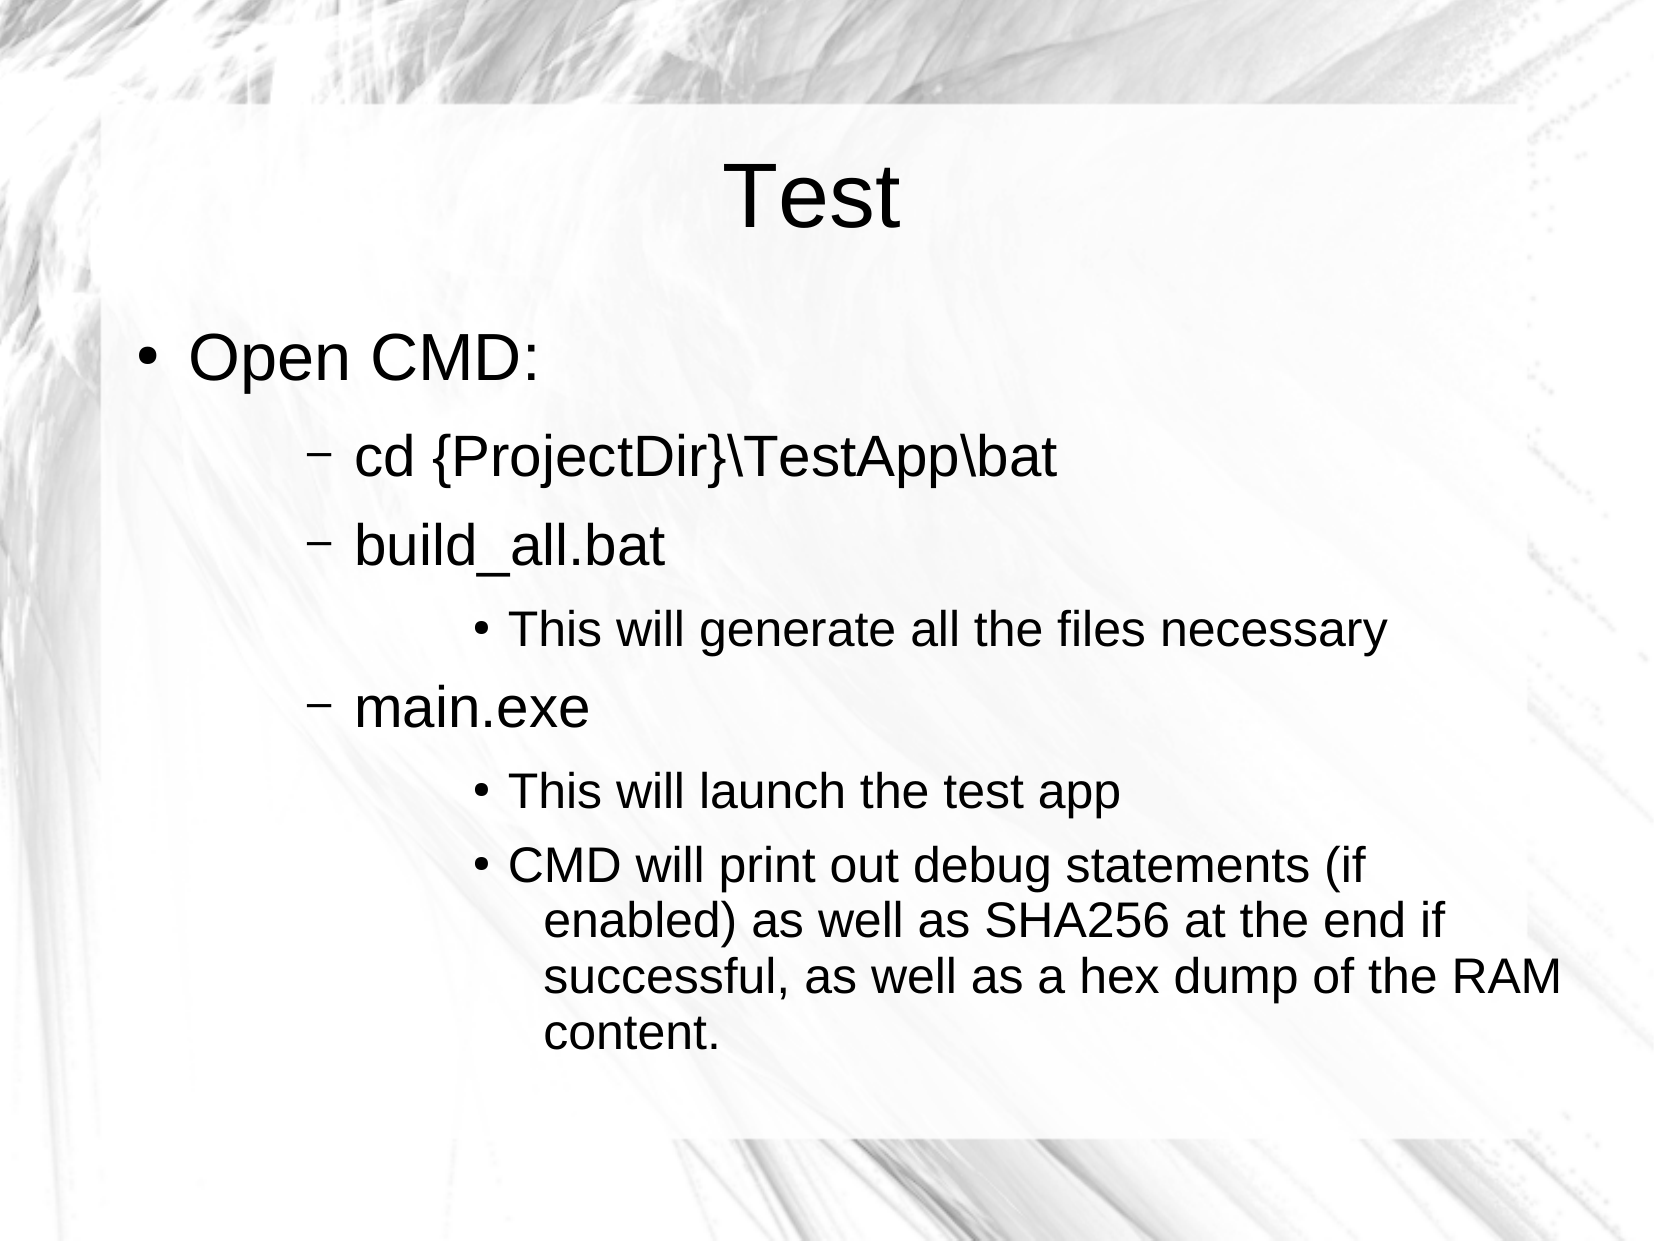

# Test
Open CMD:
cd {ProjectDir}\TestApp\bat
build_all.bat
This will generate all the files necessary
main.exe
This will launch the test app
CMD will print out debug statements (if enabled) as well as SHA256 at the end if successful, as well as a hex dump of the RAM content.